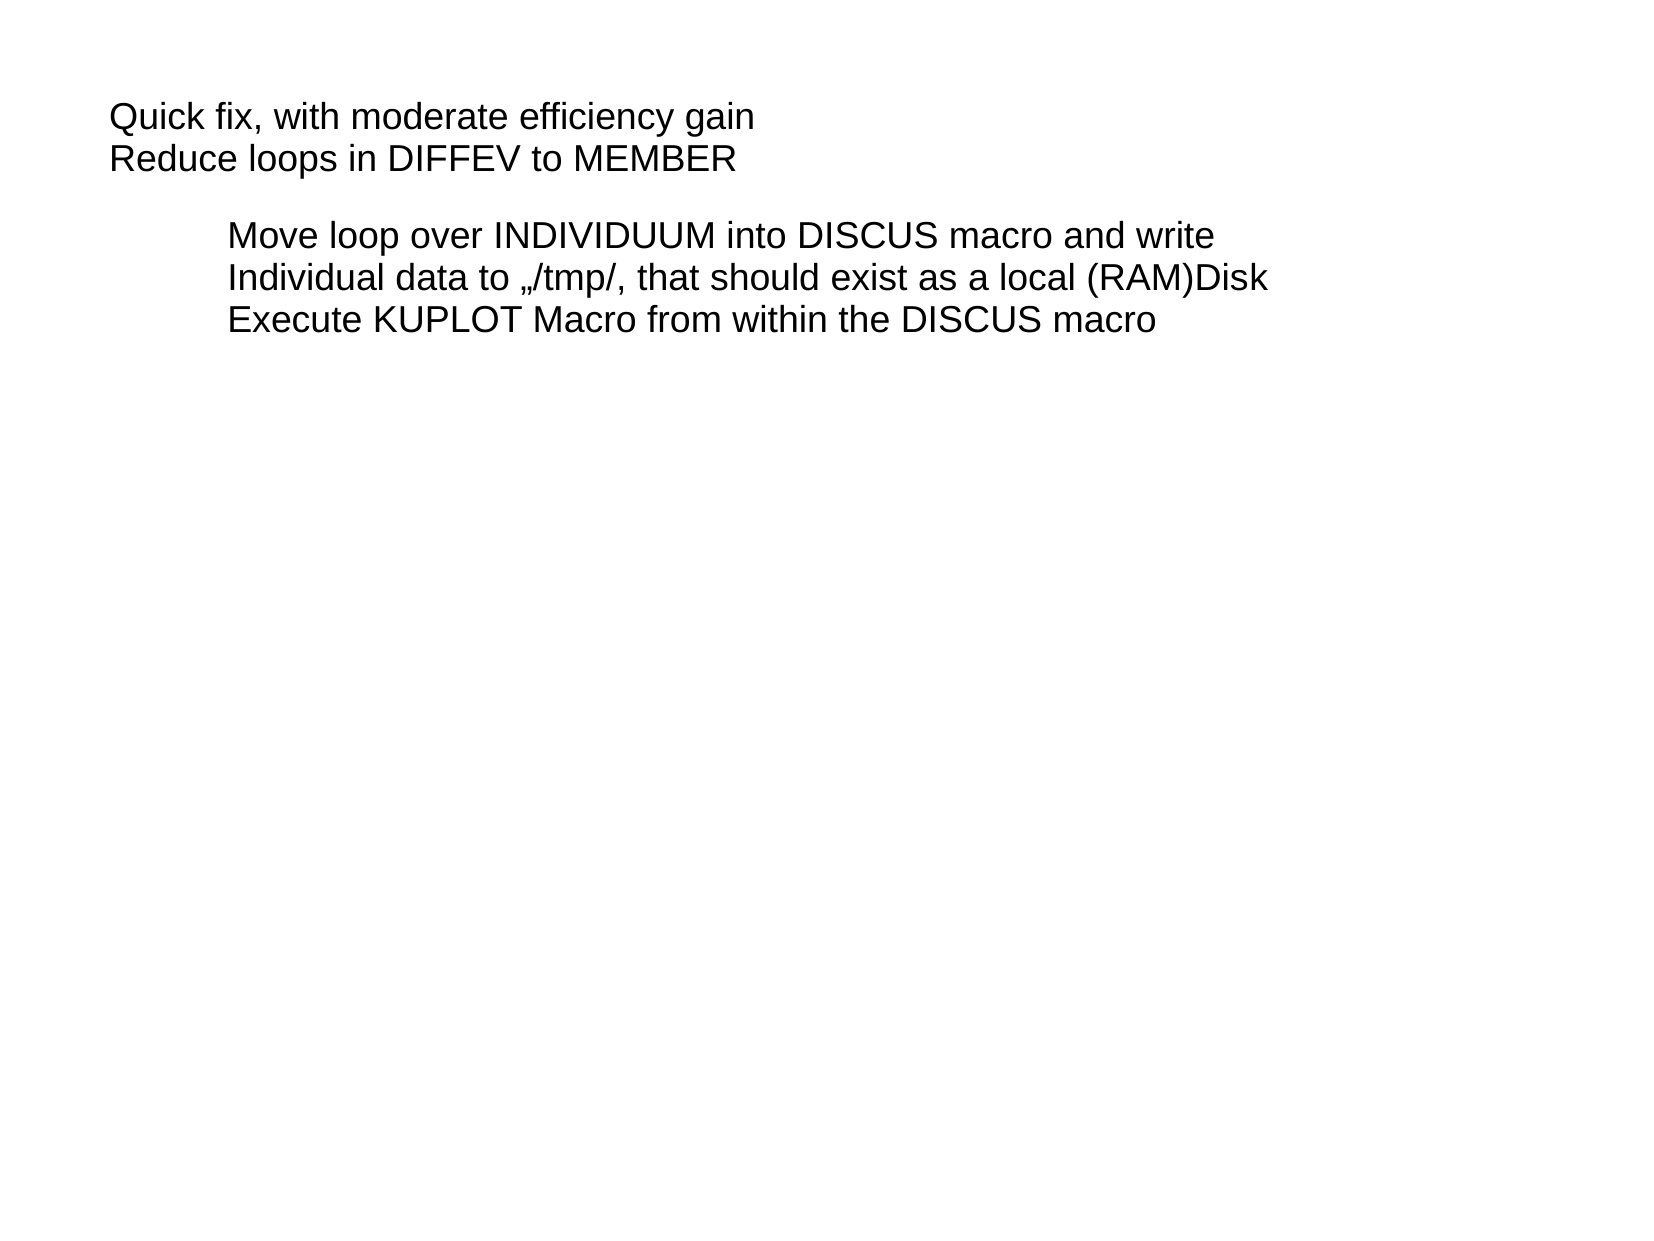

Quick fix, with moderate efficiency gain
Reduce loops in DIFFEV to MEMBER
Move loop over INDIVIDUUM into DISCUS macro and write
Individual data to „/tmp/, that should exist as a local (RAM)Disk
Execute KUPLOT Macro from within the DISCUS macro